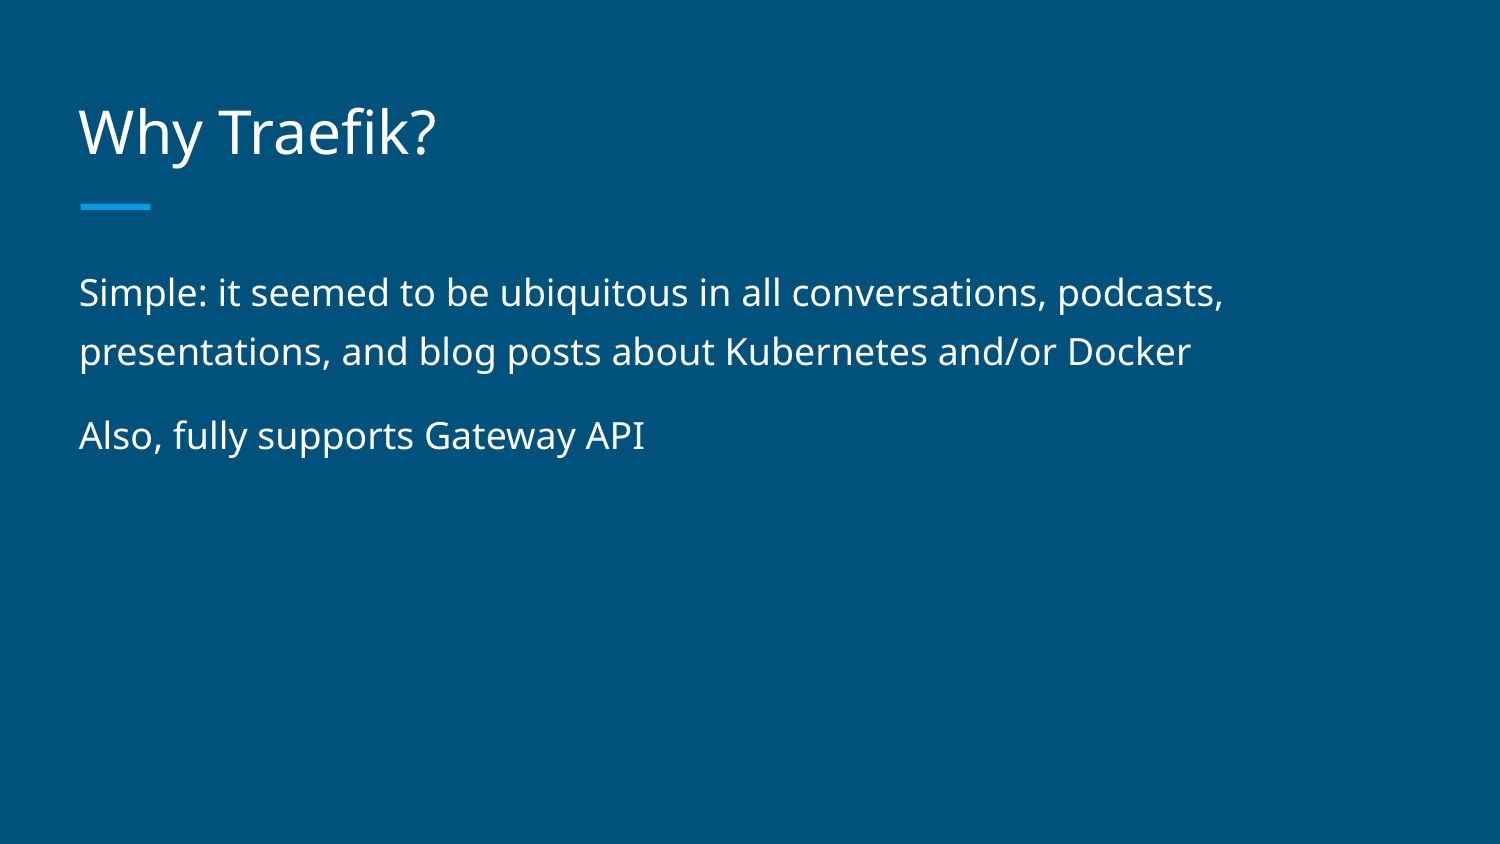

# Why Traefik?
Simple: it seemed to be ubiquitous in all conversations, podcasts, presentations, and blog posts about Kubernetes and/or Docker
Also, fully supports Gateway API